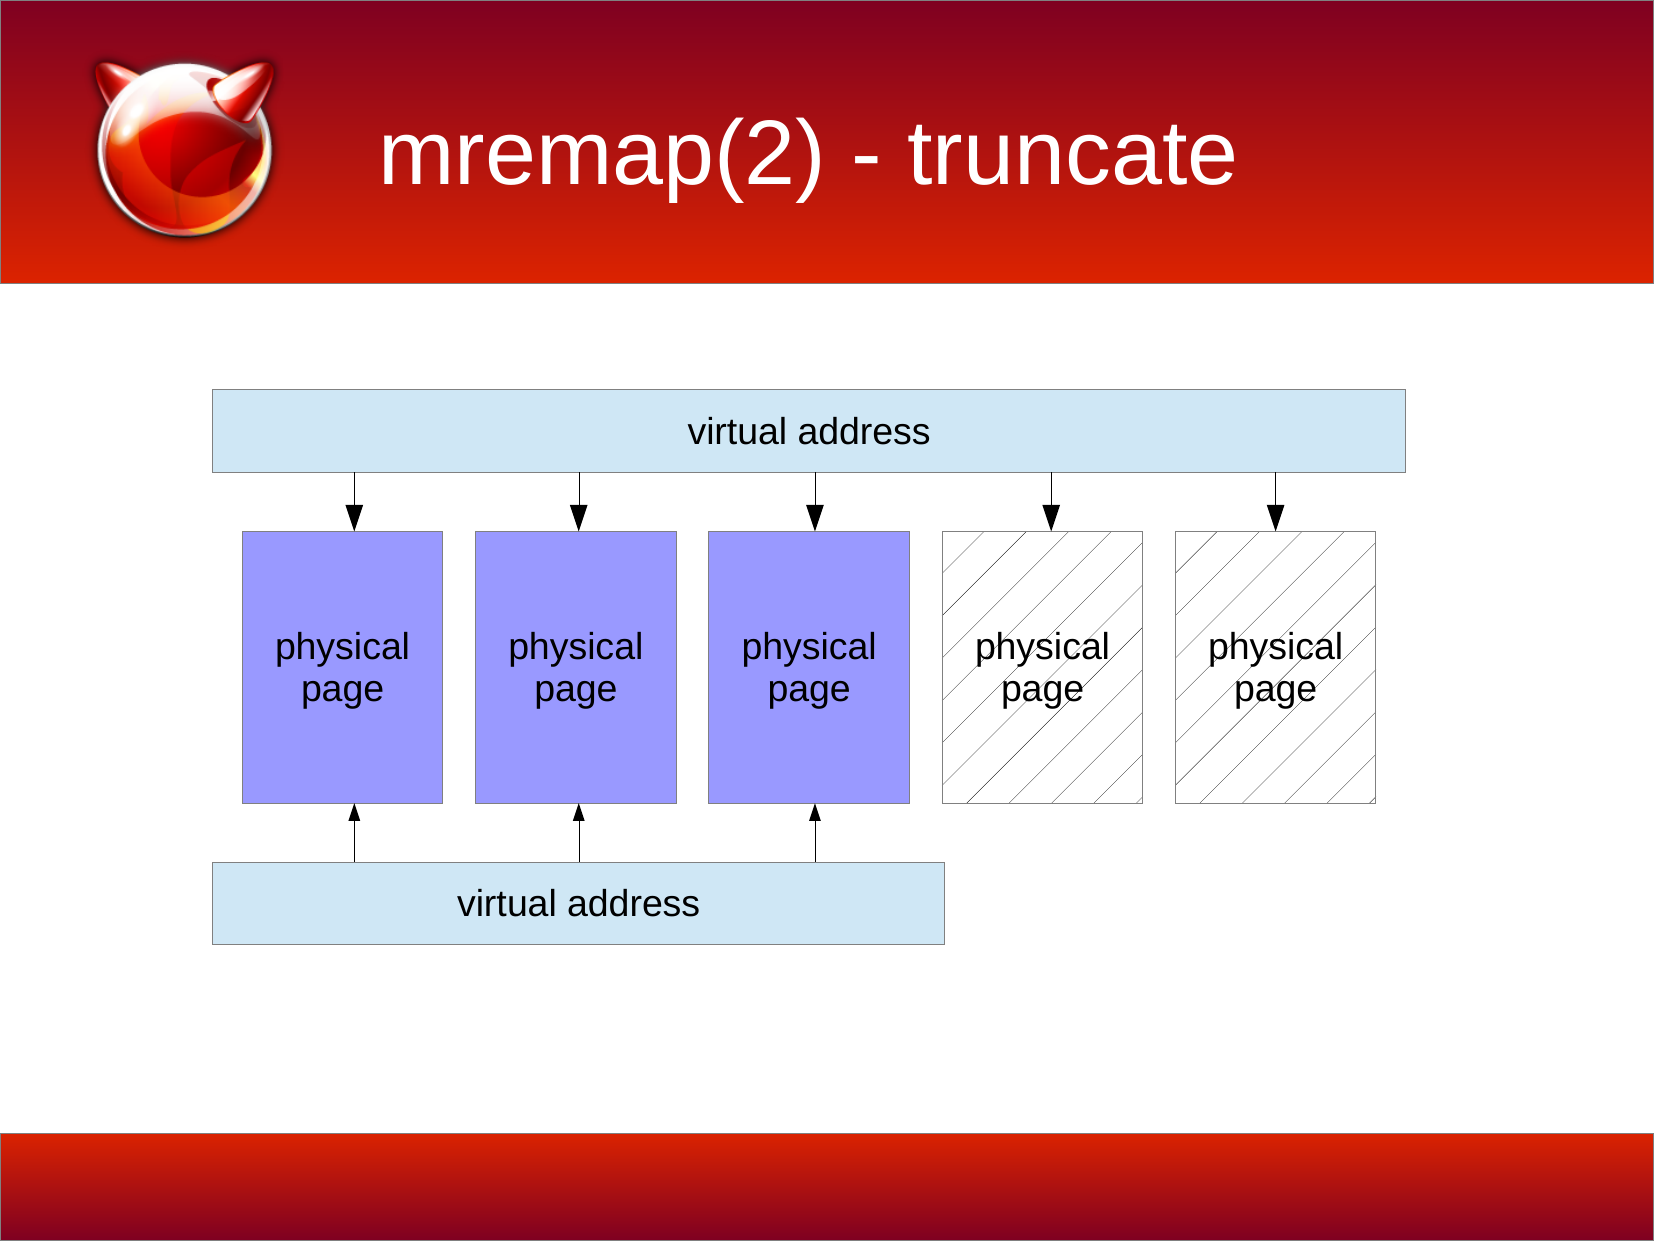

# mremap(2) - truncate
virtual address
physical
page
physical
page
physical
page
physical
page
physical
page
virtual address